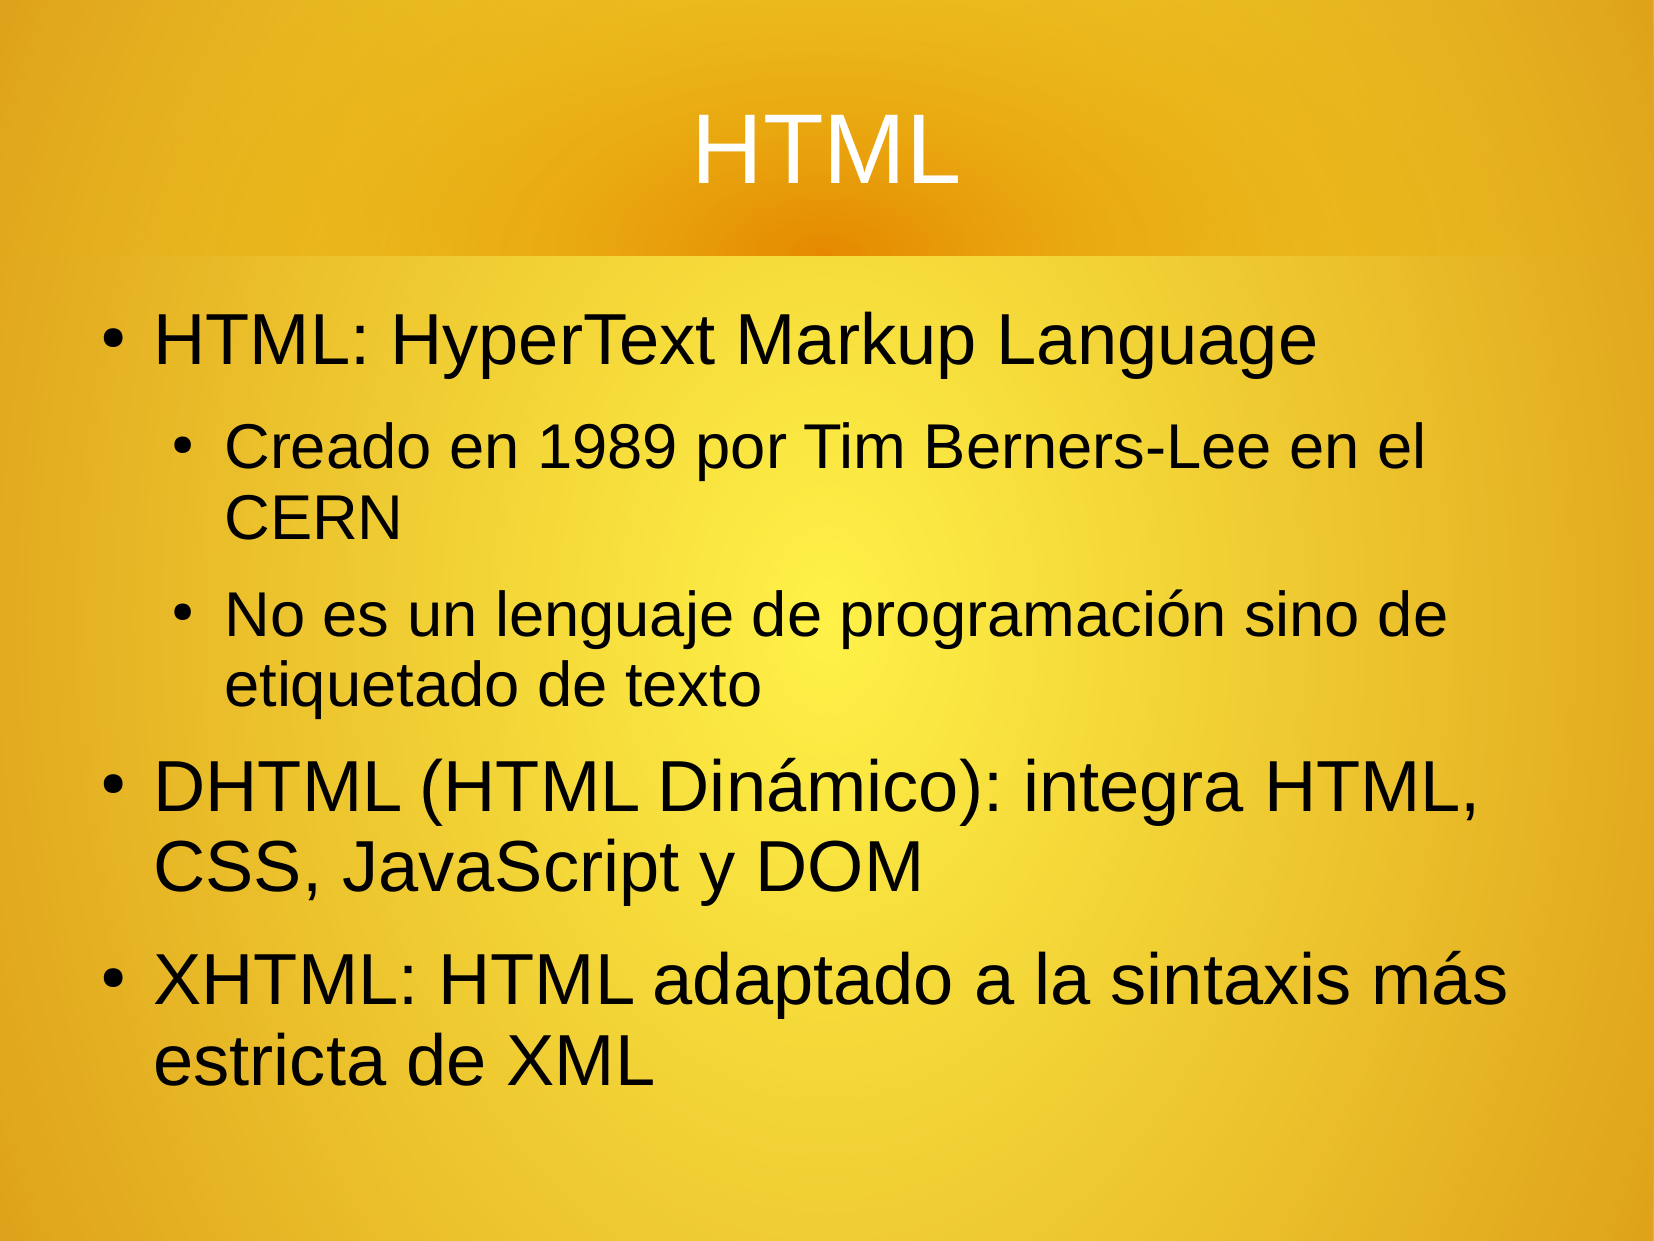

# HTML
HTML: HyperText Markup Language
Creado en 1989 por Tim Berners-Lee en el CERN
No es un lenguaje de programación sino de etiquetado de texto
DHTML (HTML Dinámico): integra HTML, CSS, JavaScript y DOM
XHTML: HTML adaptado a la sintaxis más estricta de XML